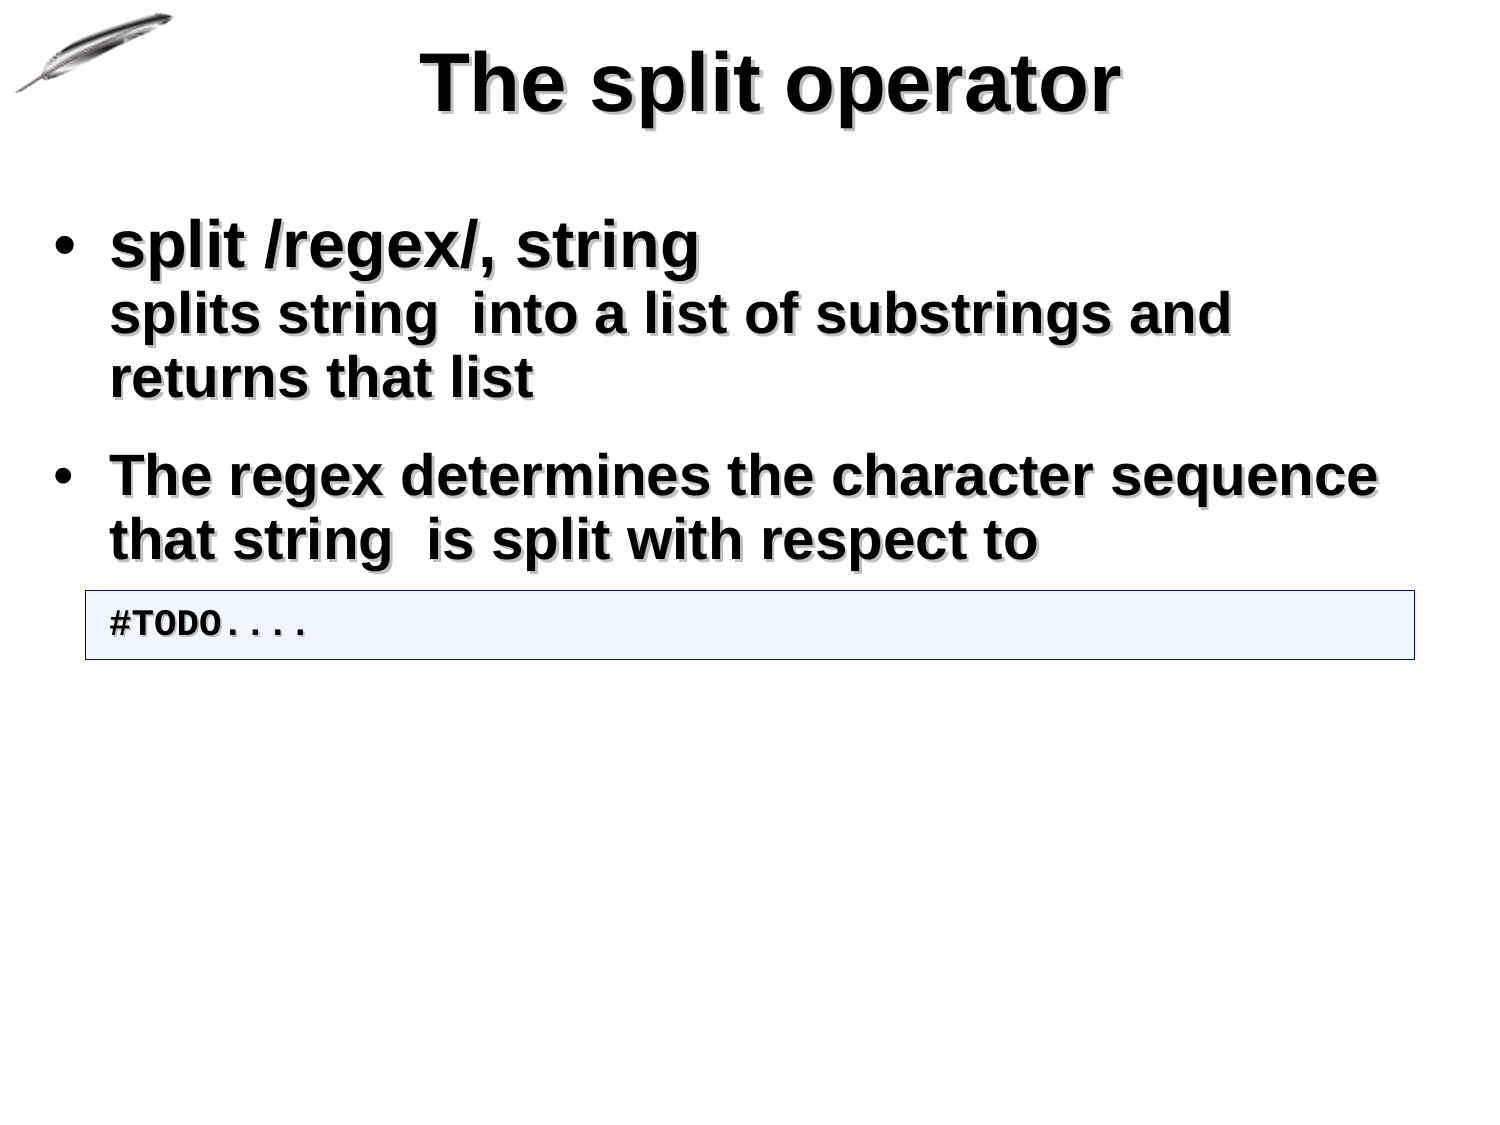

# The split operator
split /regex/, string
splits string into a list of substrings and returns that list
The regex determines the character sequence that string is split with respect to
#TODO....